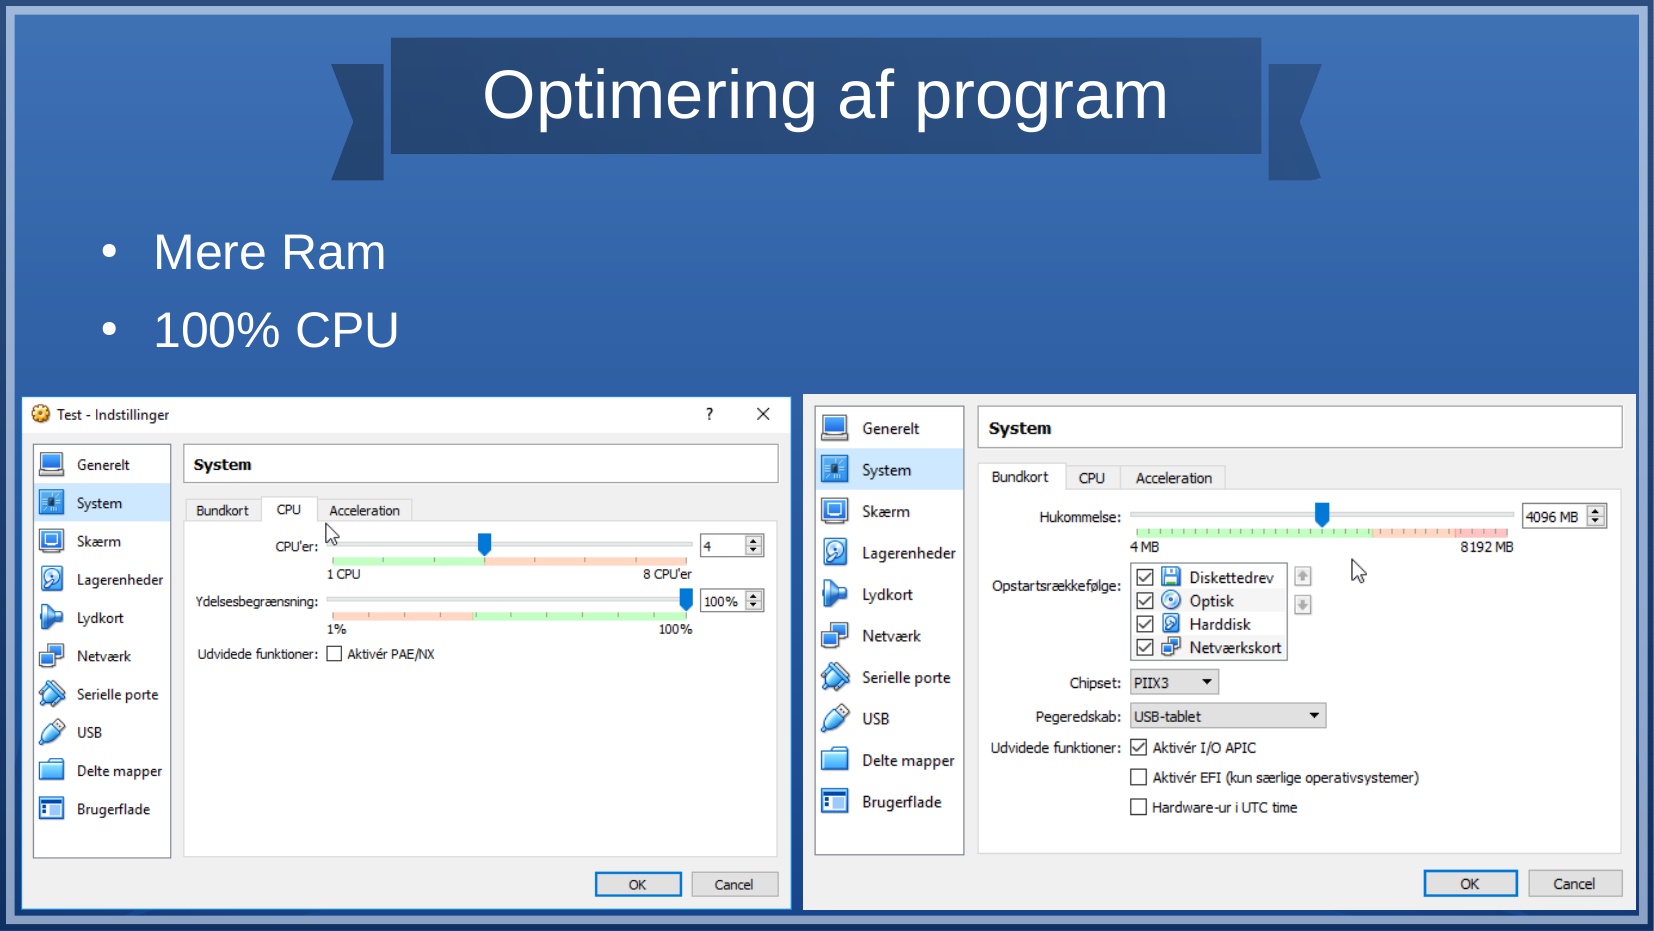

# Optimering af program
Mere Ram
100% CPU